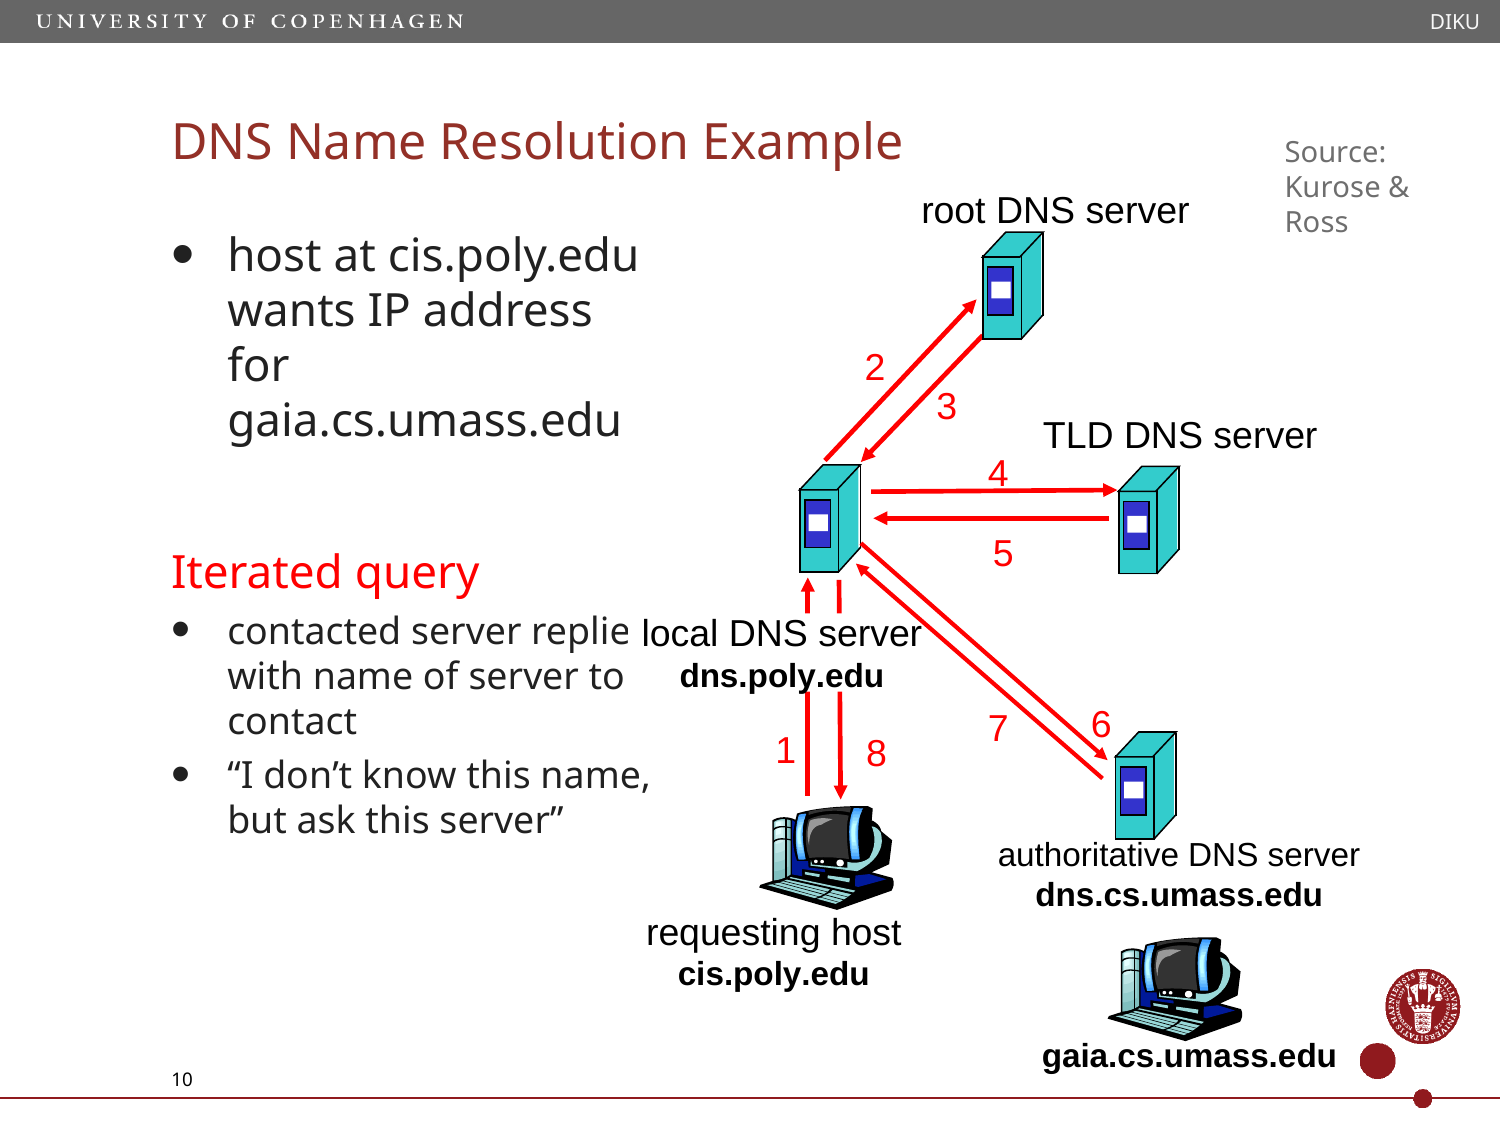

DIKU
# DNS Name Resolution Example
Source: Kurose & Ross
root DNS server
host at cis.poly.edu wants IP address for gaia.cs.umass.edu
Iterated query
contacted server replies with name of server to contact
“I don’t know this name, but ask this server”
2
3
TLD DNS server
4
5
local DNS server
dns.poly.edu
6
7
1
8
authoritative DNS server
dns.cs.umass.edu
requesting host
cis.poly.edu
gaia.cs.umass.edu